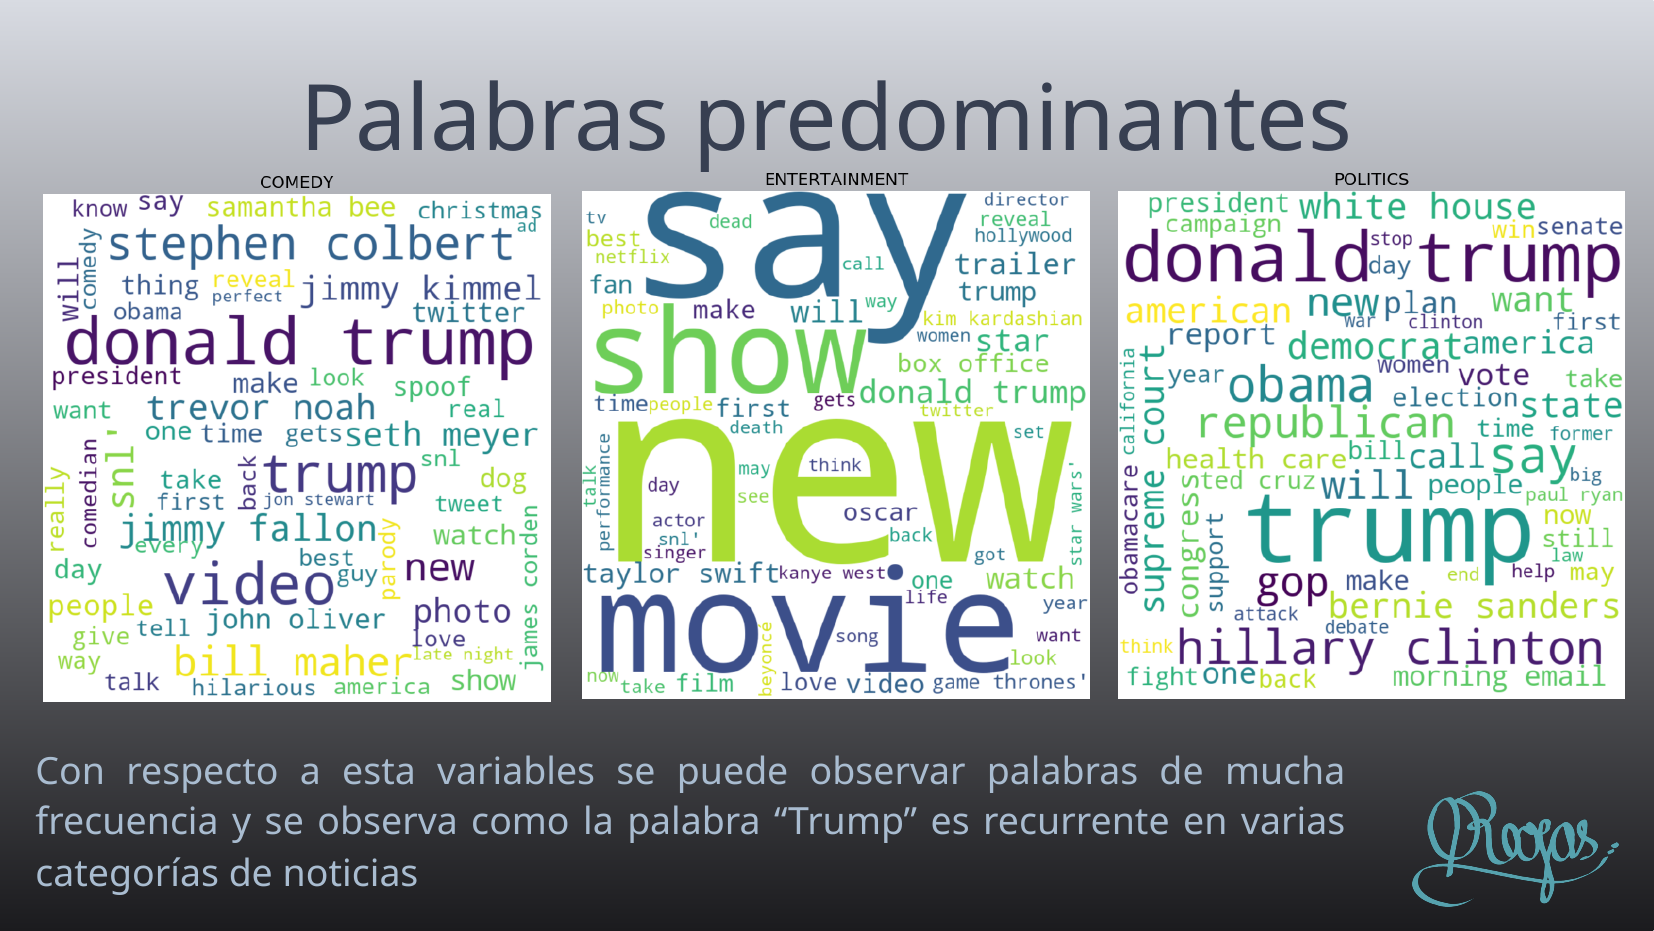

# Palabras predominantes
Con respecto a esta variables se puede observar palabras de mucha frecuencia y se observa como la palabra “Trump” es recurrente en varias categorías de noticias